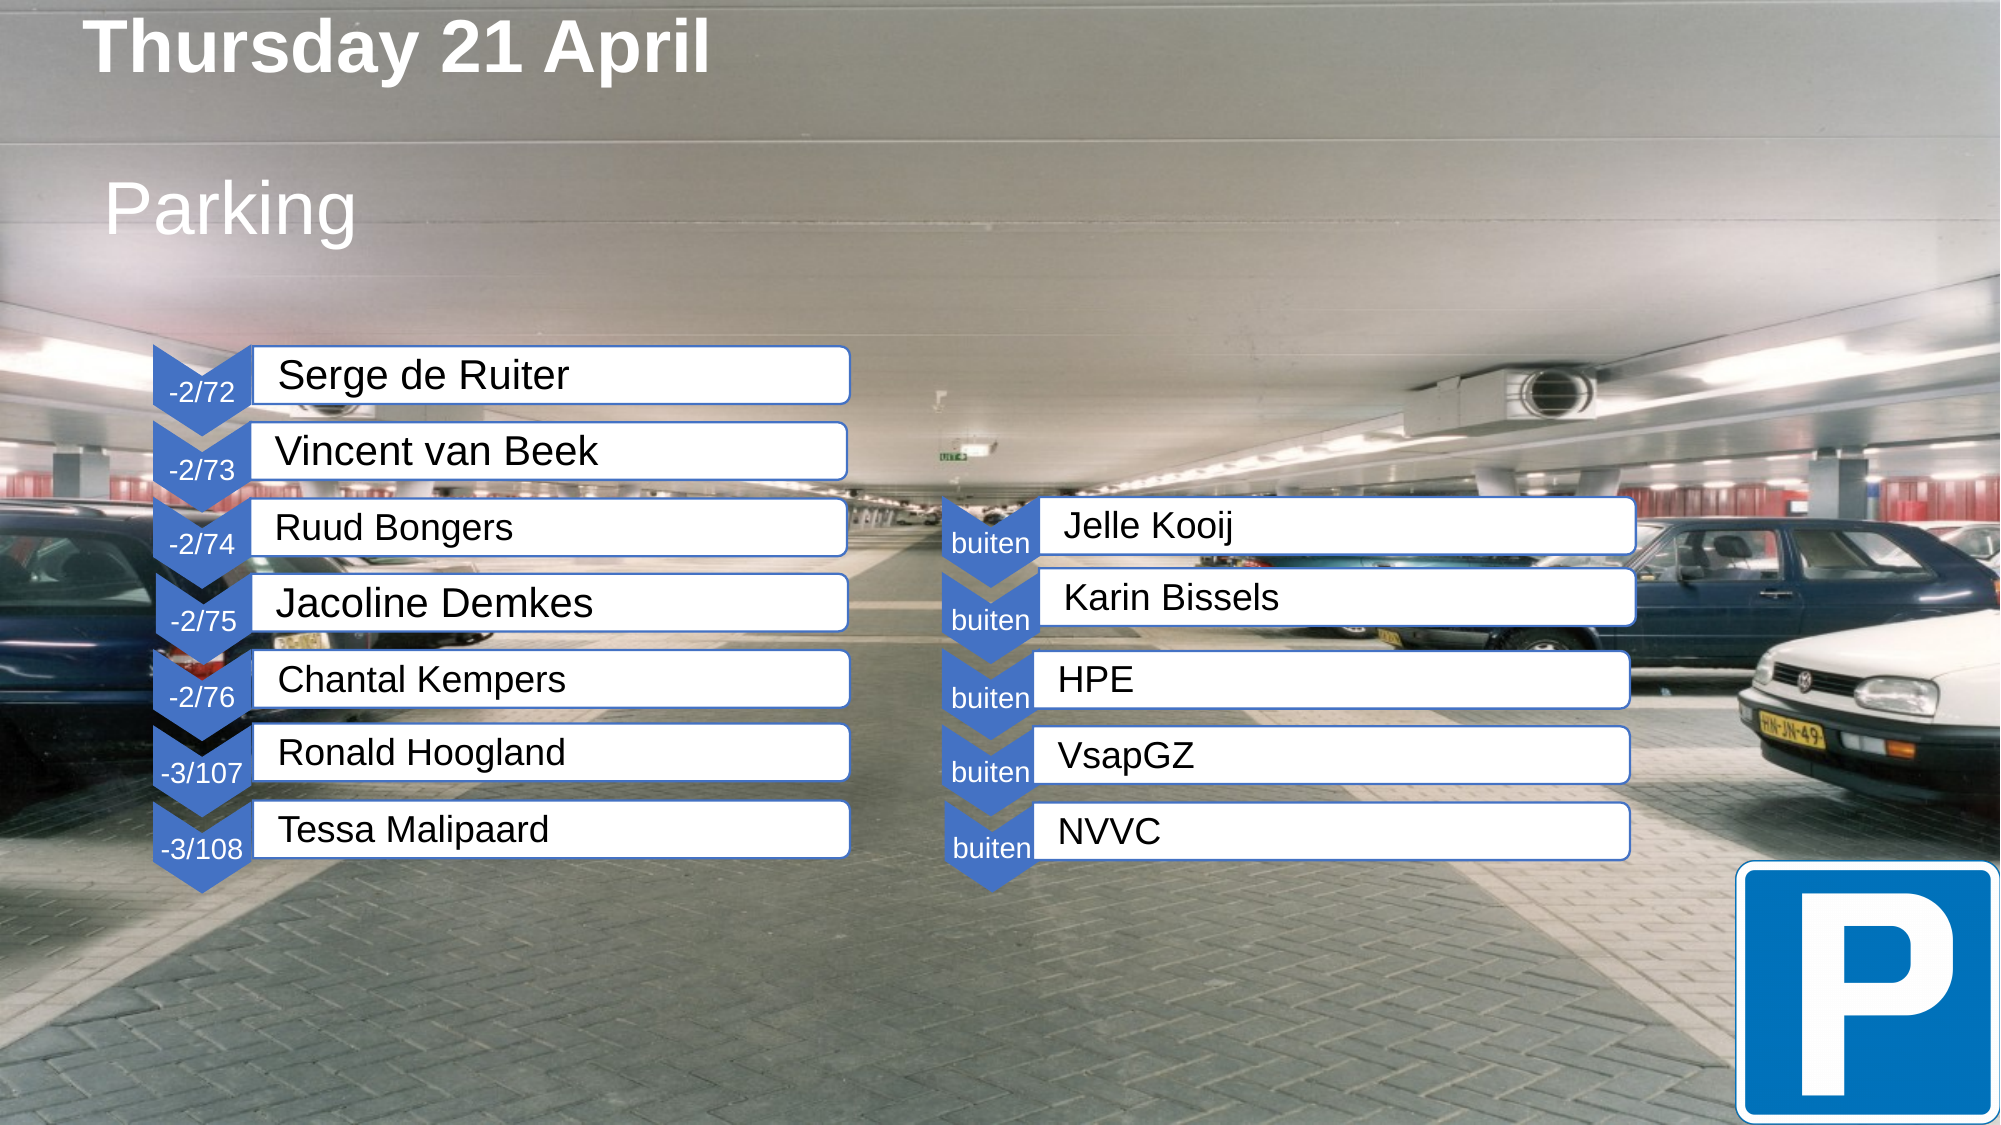

# Thursday 21 April	 Parking
-2/72
Serge de Ruiter
Vincent van Beek
-2/73
Jelle Kooij
buiten
Ruud Bongers
-2/74
Karin Bissels
Jacoline Demkes
buiten
-2/75
Chantal Kempers
buiten
HPE
-2/76
Ronald Hoogland
buiten
VsapGZ
-3/107
Tessa Malipaard
buiten
NVVC
-3/108